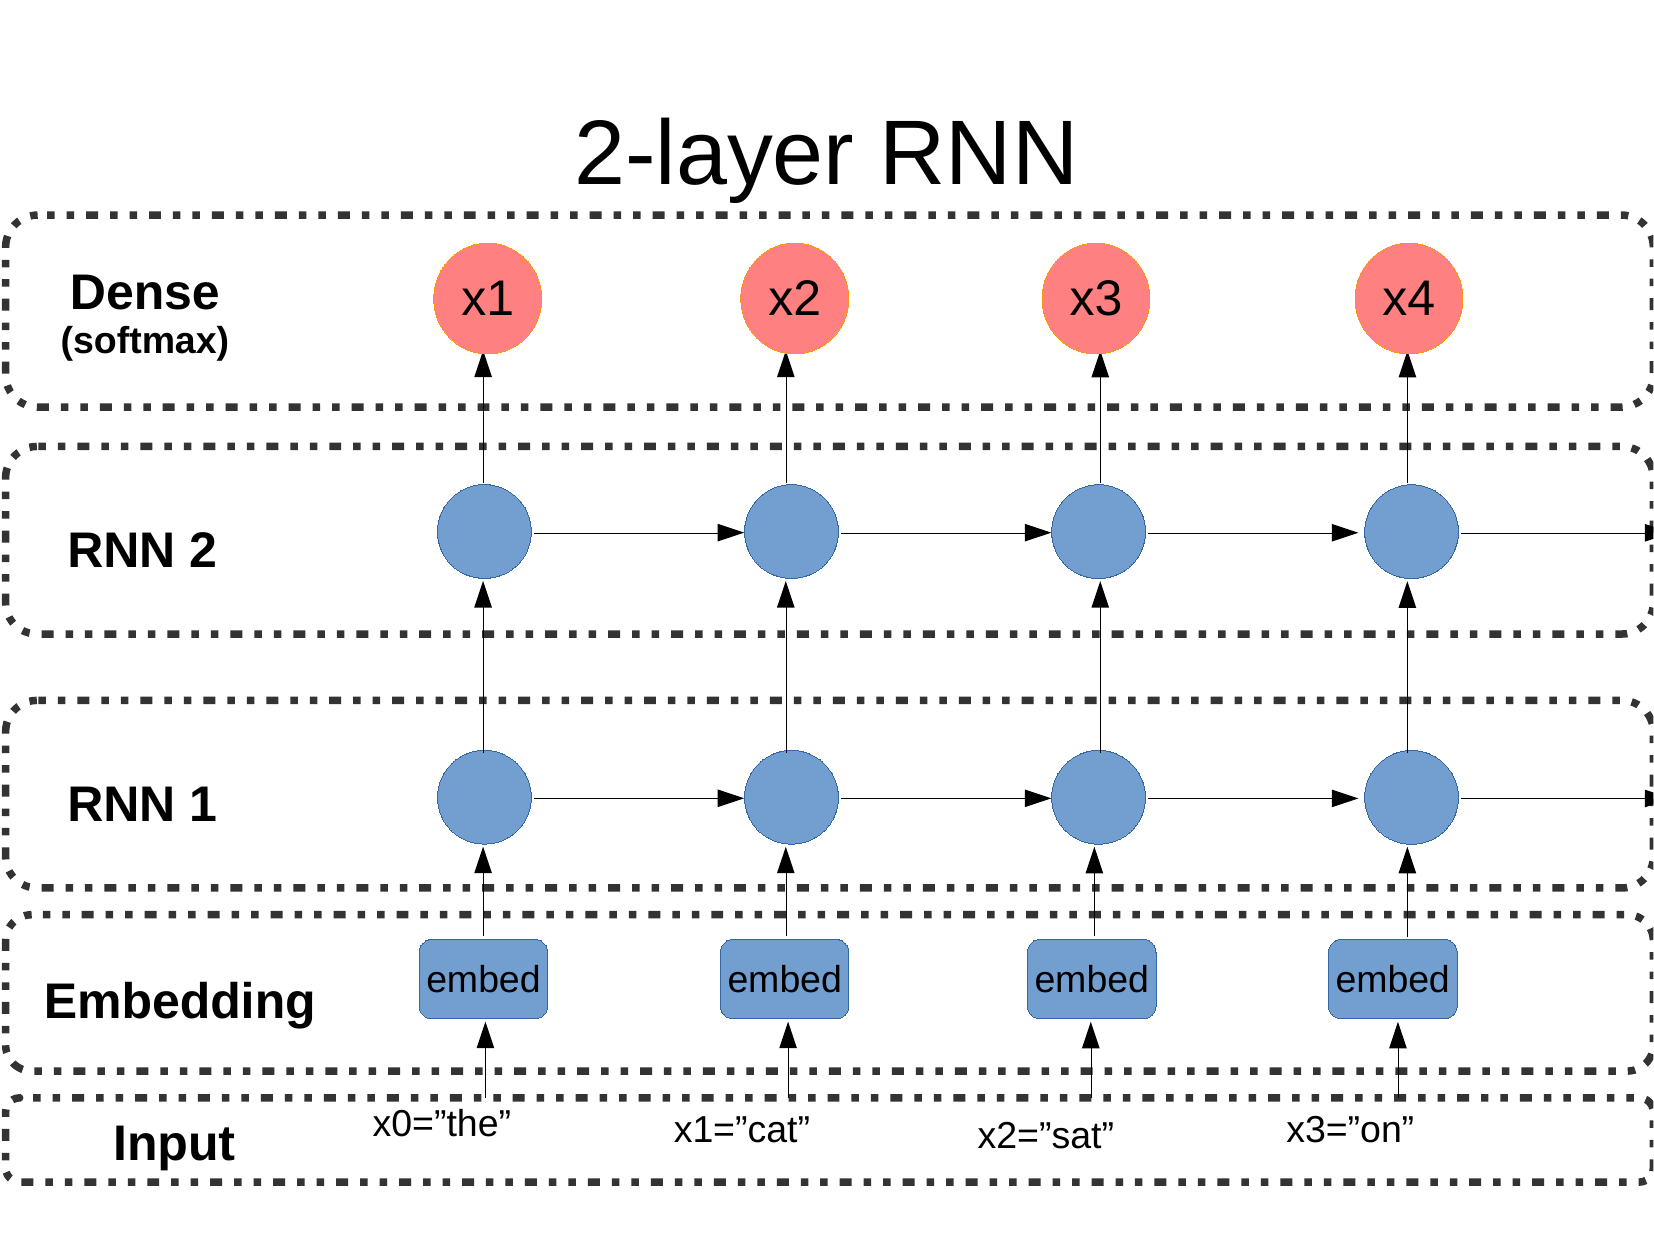

# 2-layer RNN
x1
x2
x3
x4
Dense
(softmax)
RNN 2
RNN 1
embed
embed
embed
embed
Embedding
x0=”the”
x1=”cat”
x3=”on”
x2=”sat”
Input
37